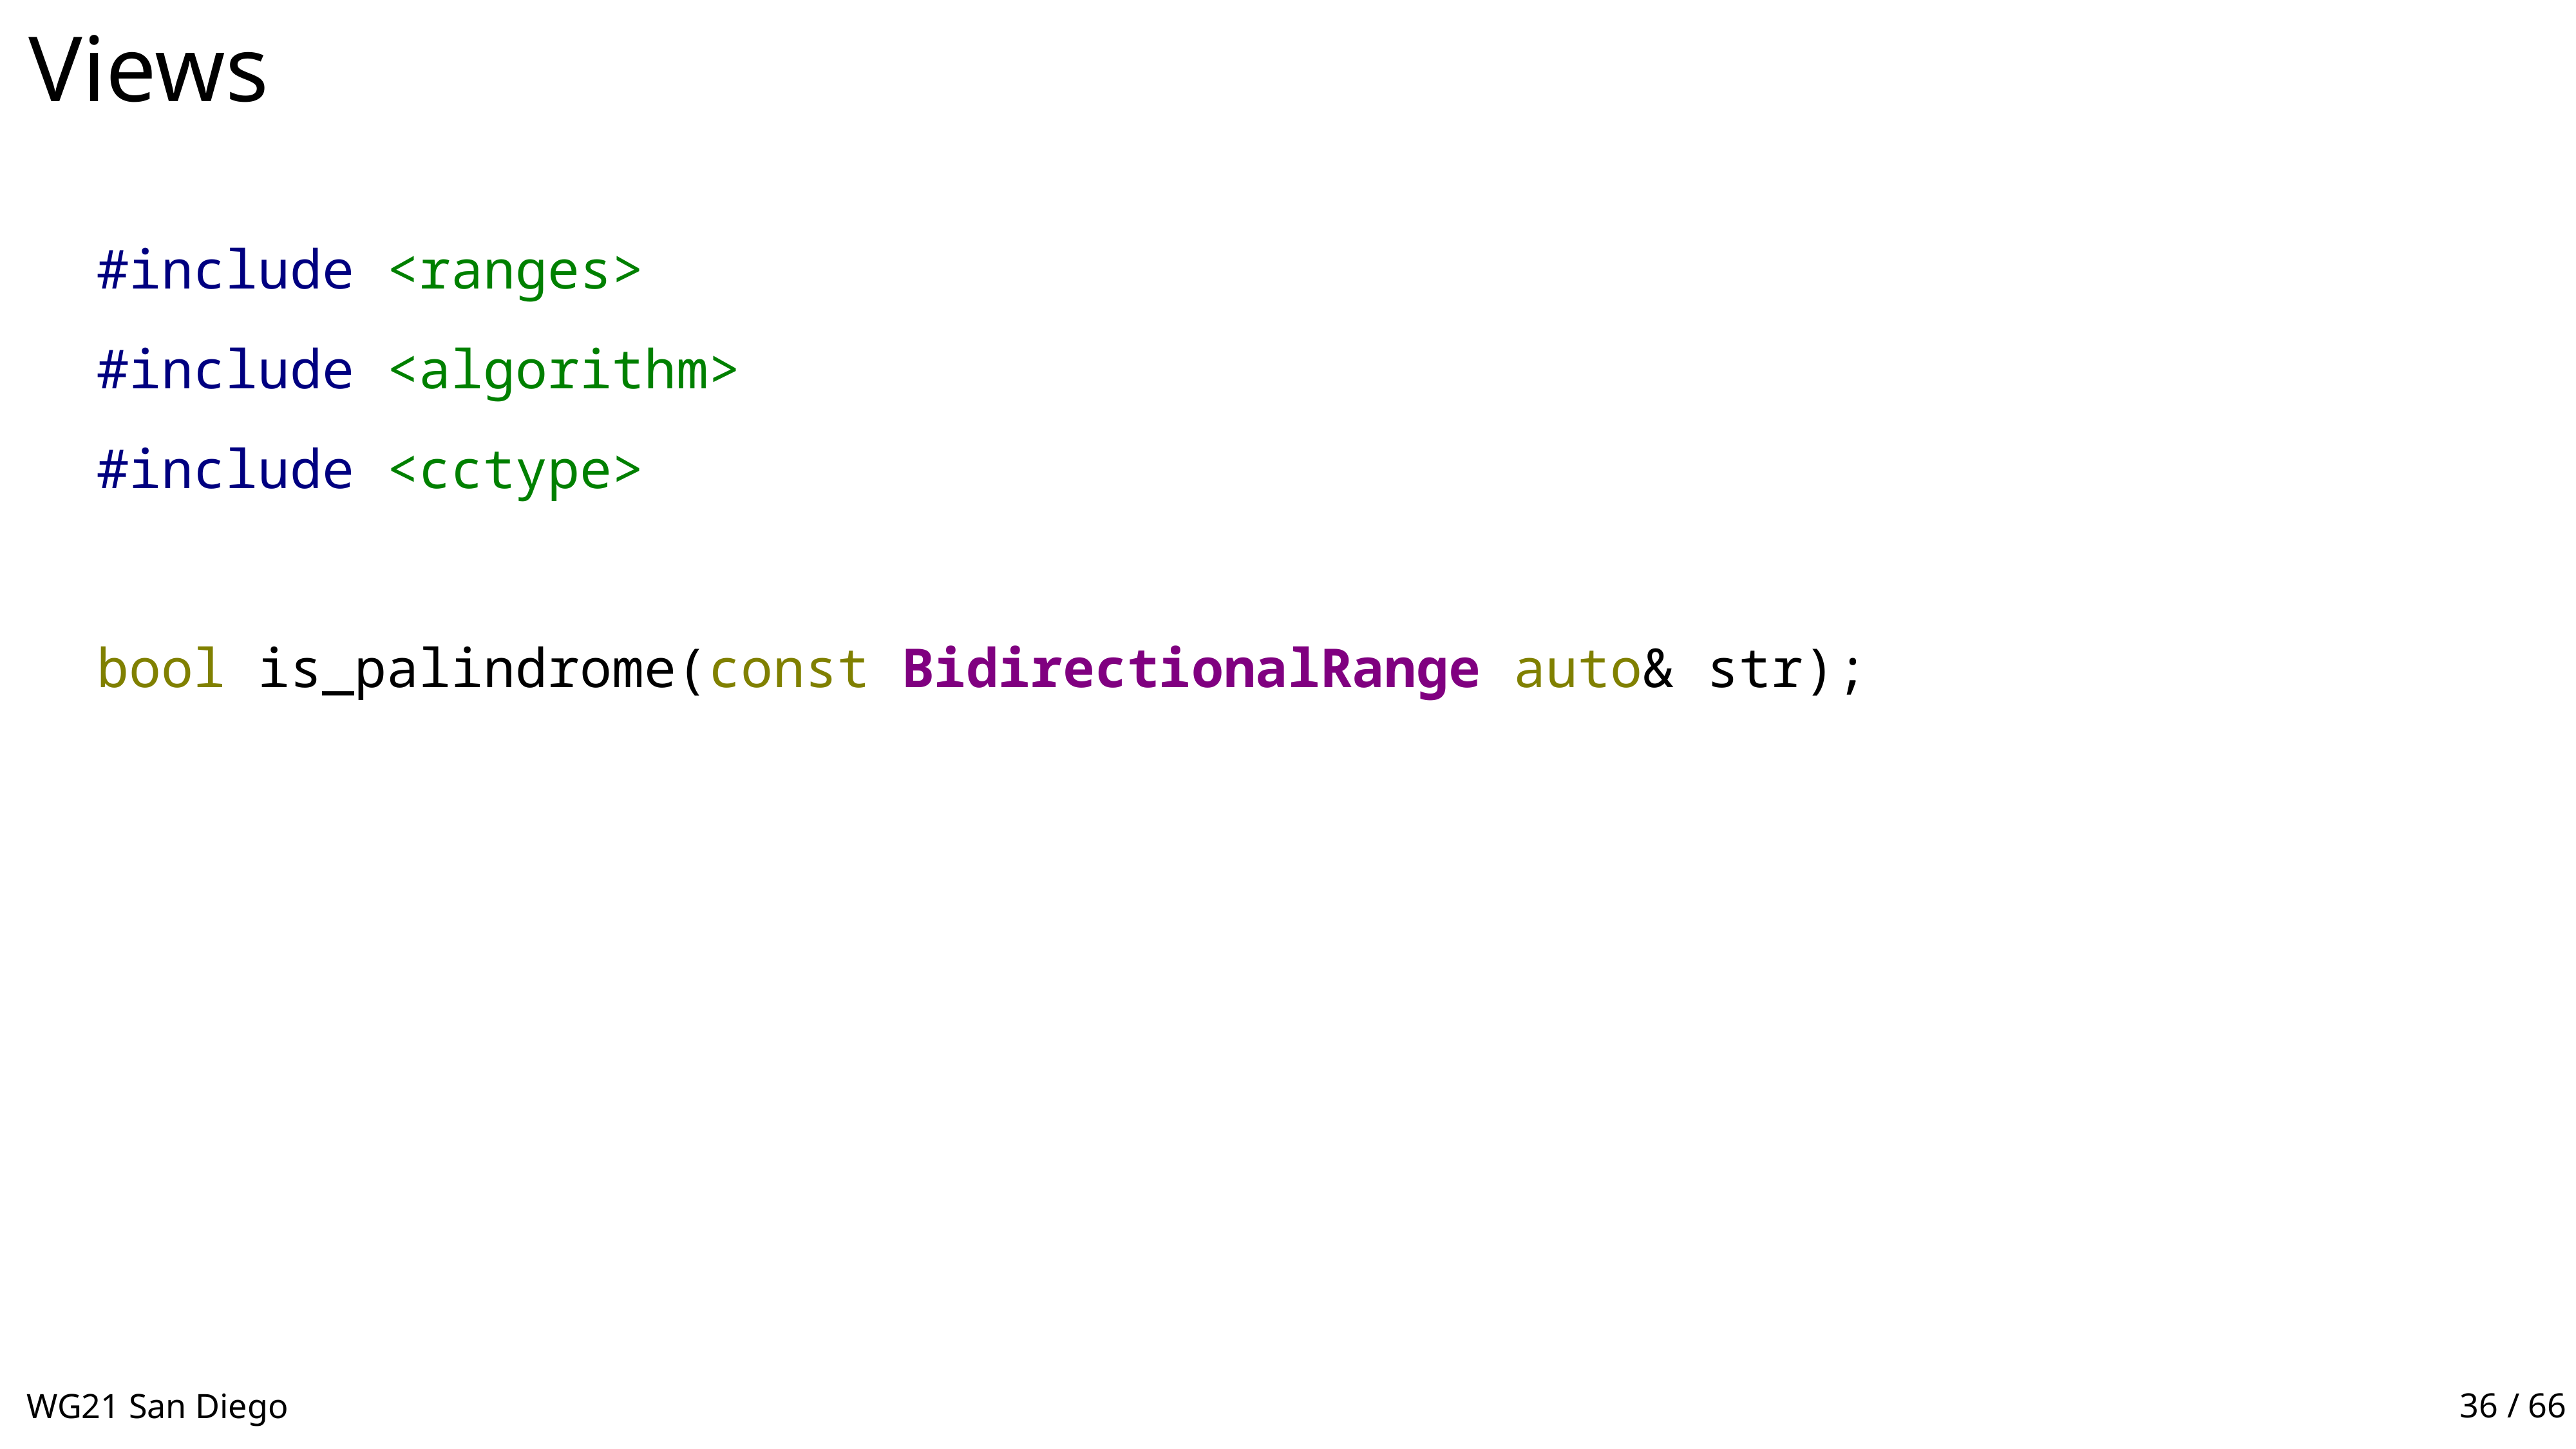

# Views
#include <ranges>
#include <algorithm>
#include <cctype>
bool is_palindrome(const BidirectionalRange auto& str);
WG21 San Diego